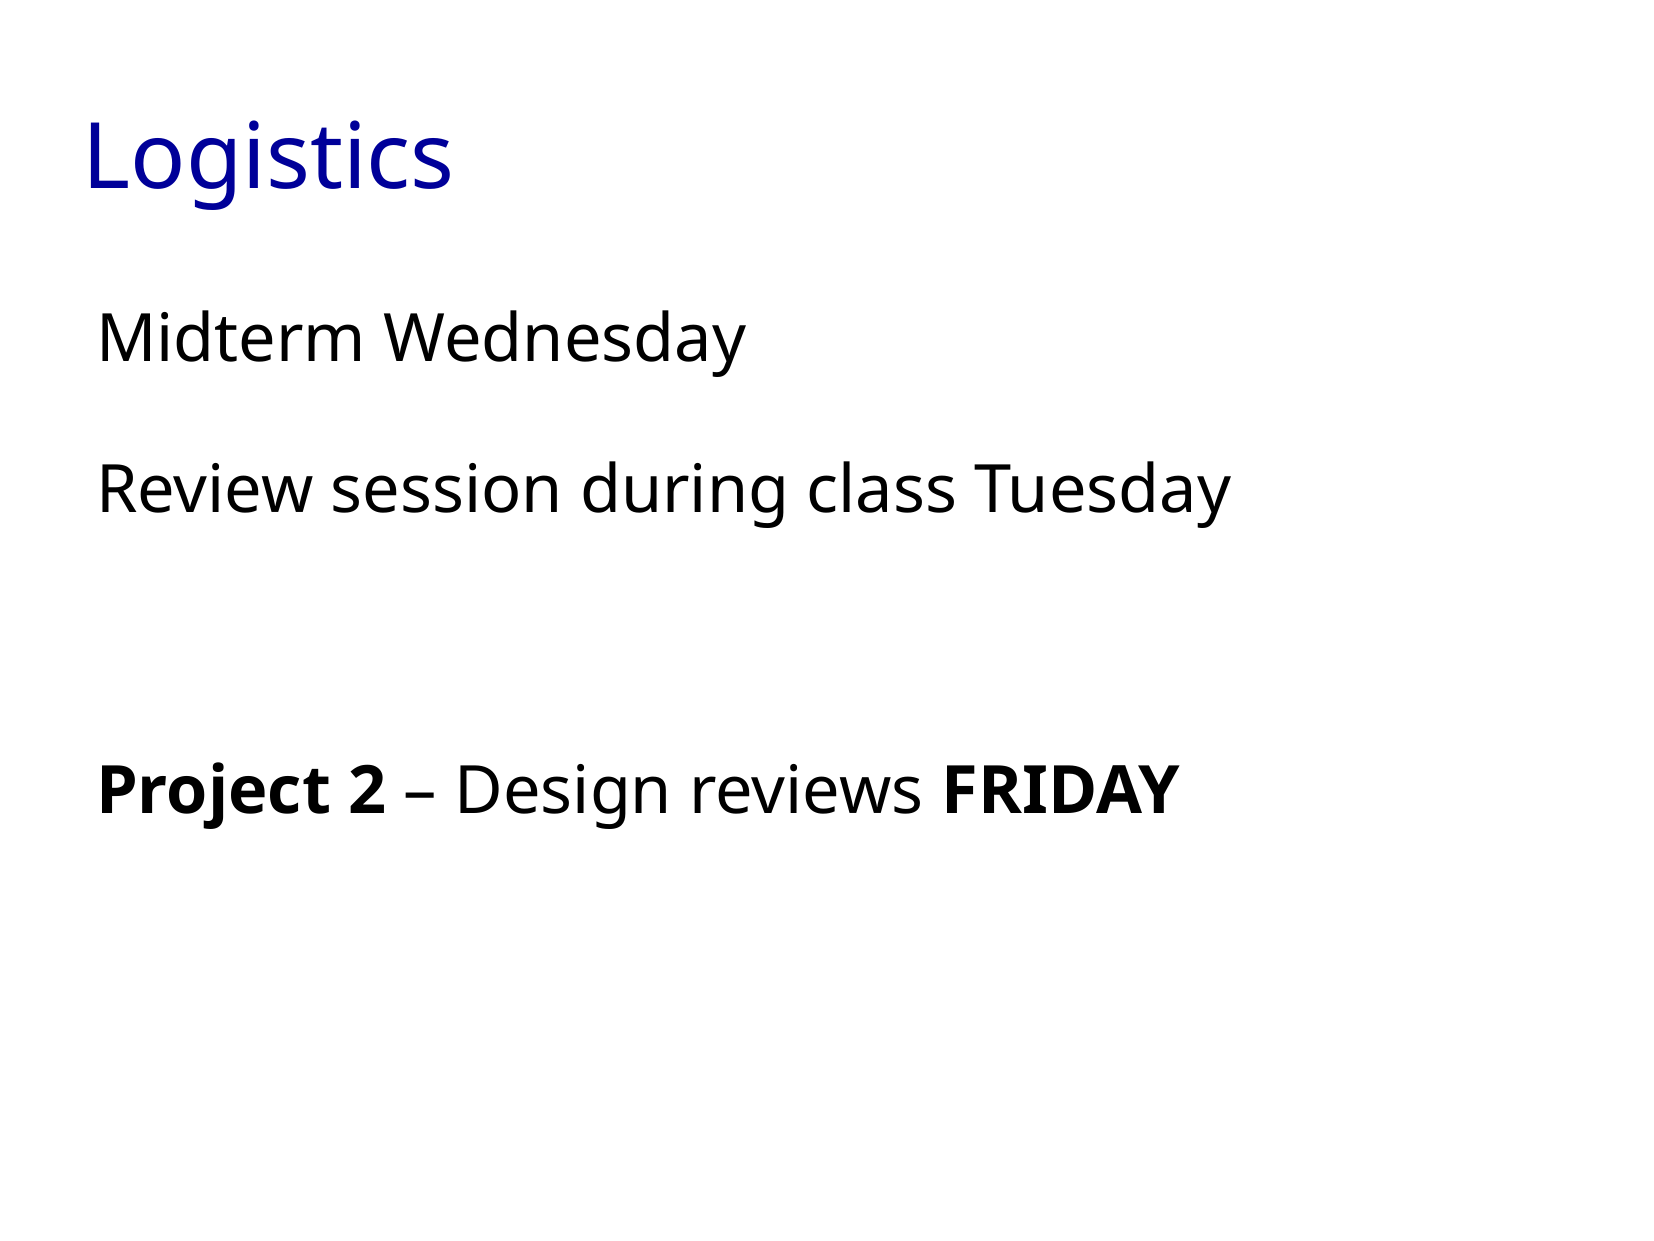

# Logistics
Midterm Wednesday
Review session during class Tuesday
Project 2 – Design reviews FRIDAY